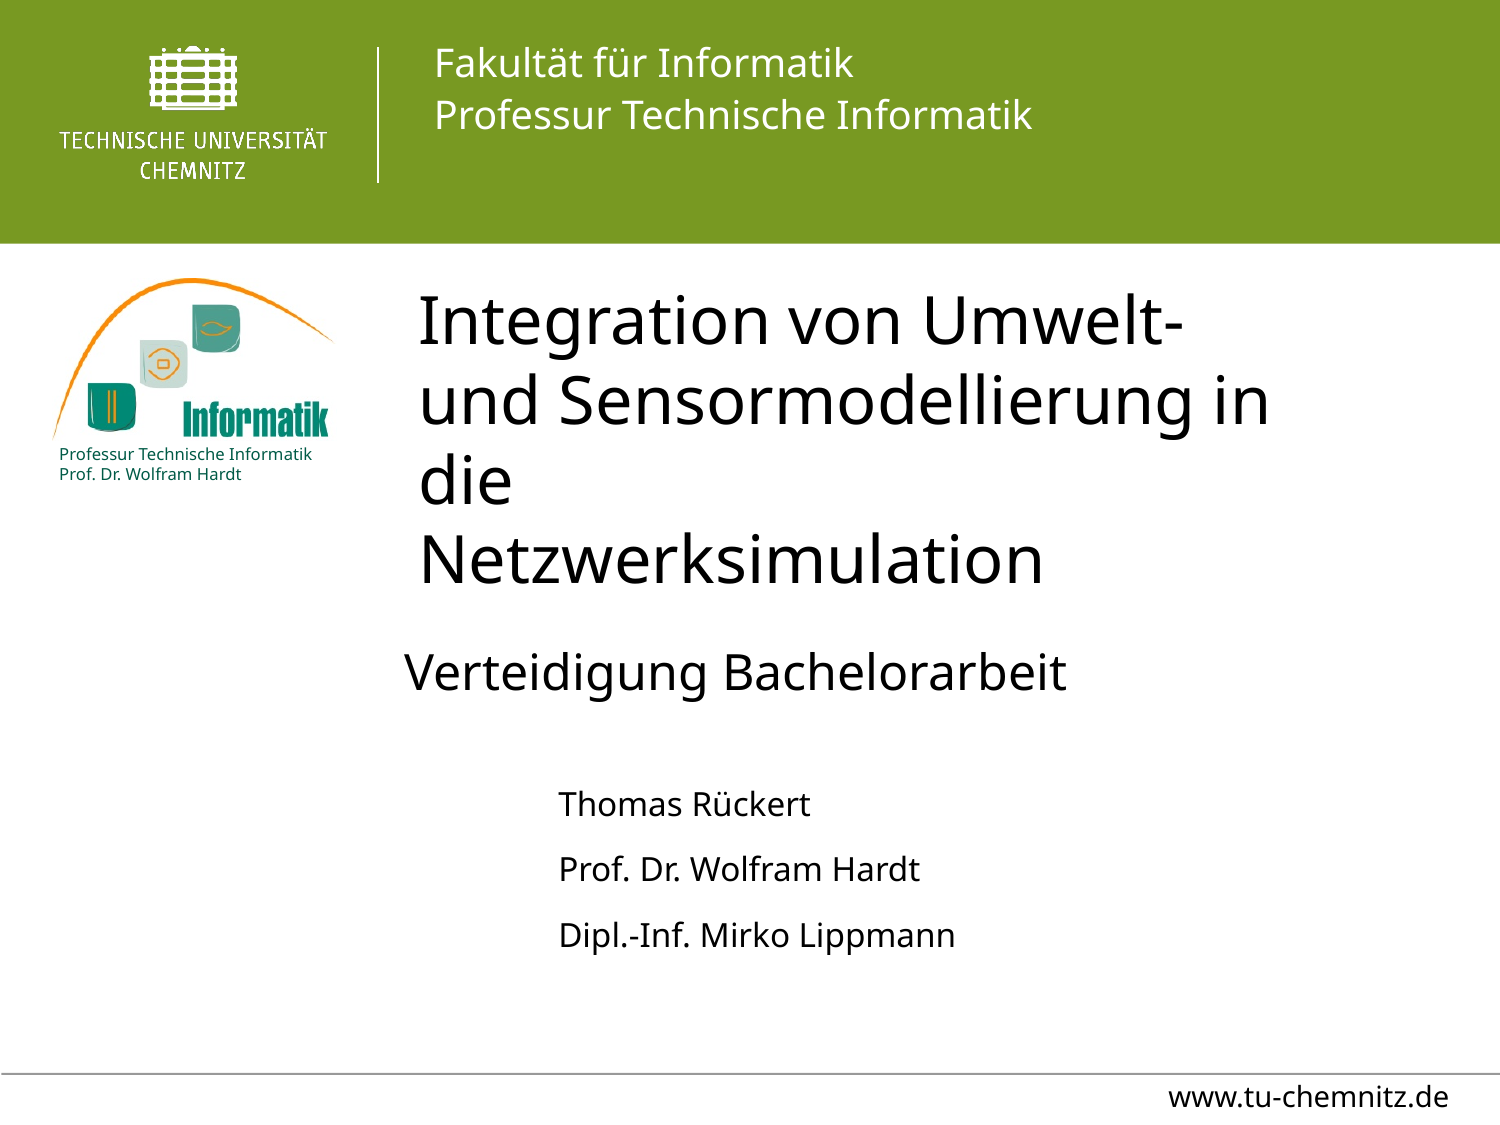

Integration von Umwelt- und Sensormodellierung in die
Netzwerksimulation
Verteidigung Bachelorarbeit
# Thomas Rückert
Prof. Dr. Wolfram Hardt
Dipl.-Inf. Mirko Lippmann